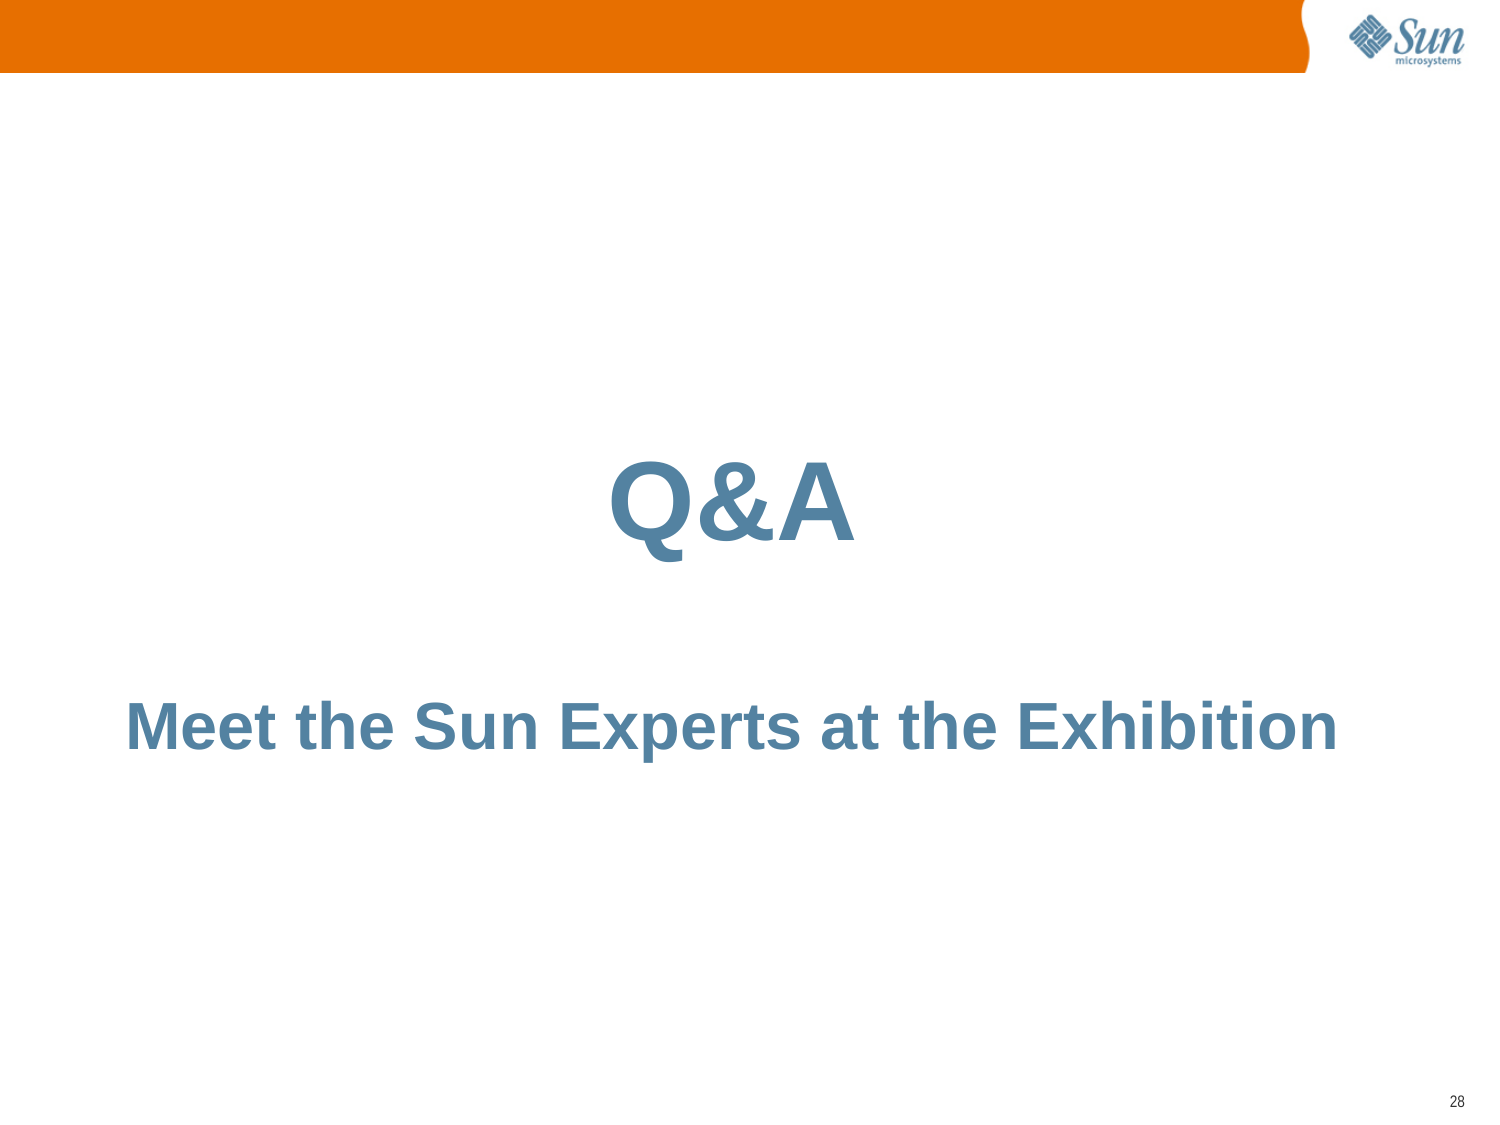

# Q&A
Meet the Sun Experts at the Exhibition